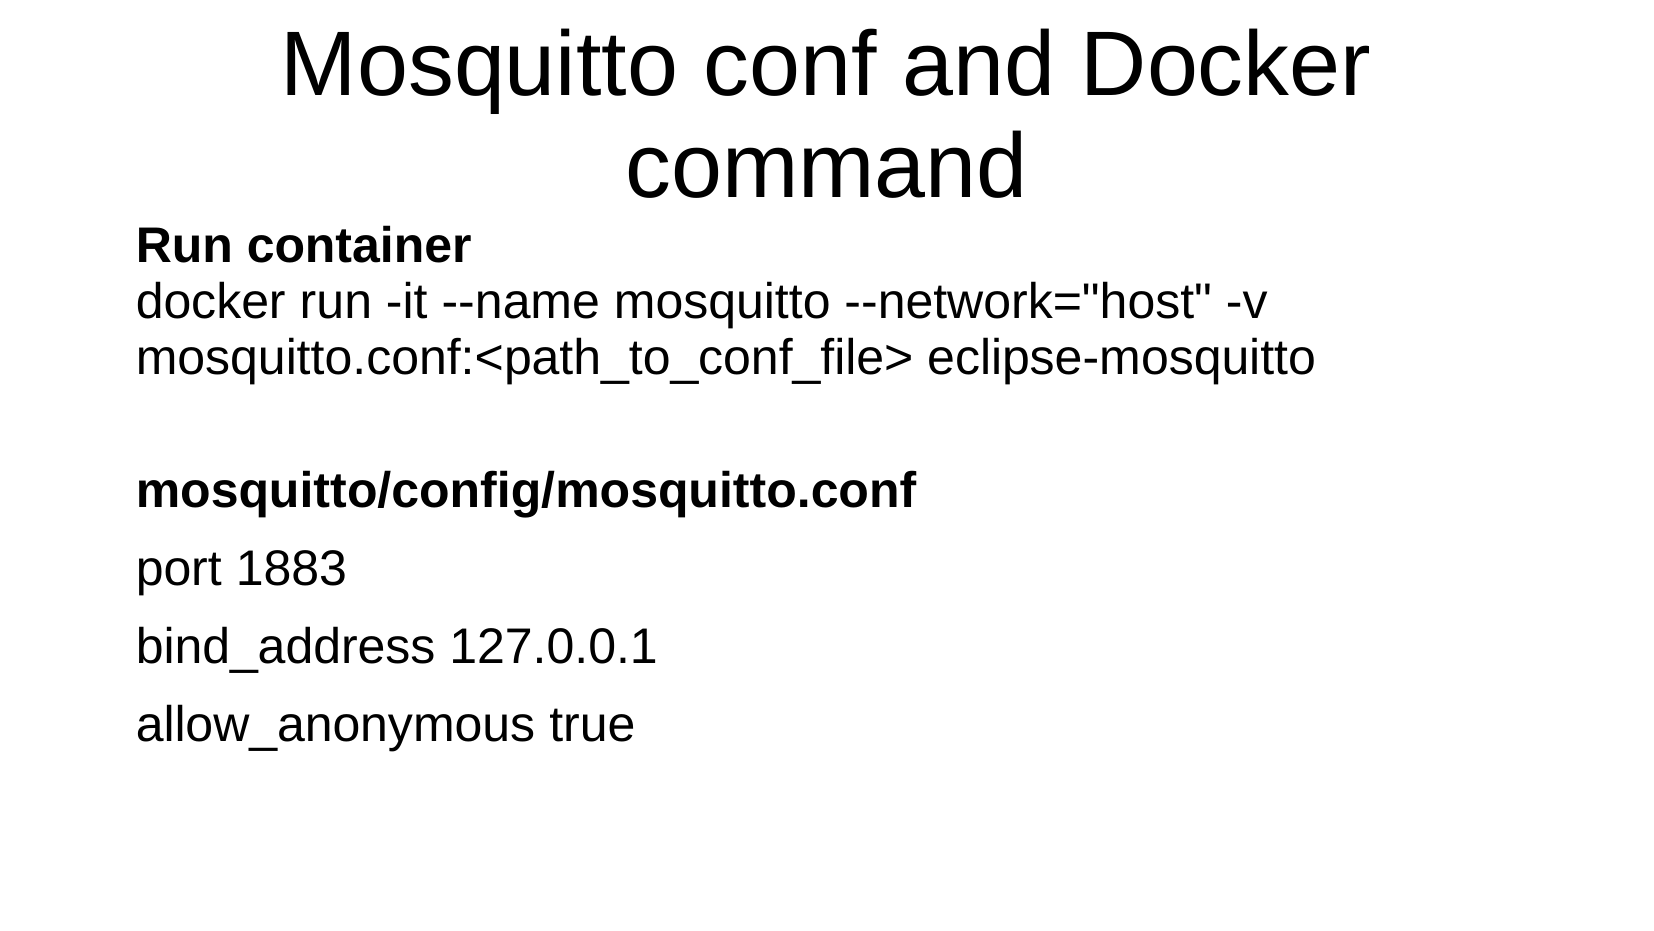

# Mosquitto conf and Docker command
Run container
docker run -it --name mosquitto --network="host" -v mosquitto.conf:<path_to_conf_file> eclipse-mosquitto
mosquitto/config/mosquitto.conf
port 1883
bind_address 127.0.0.1
allow_anonymous true